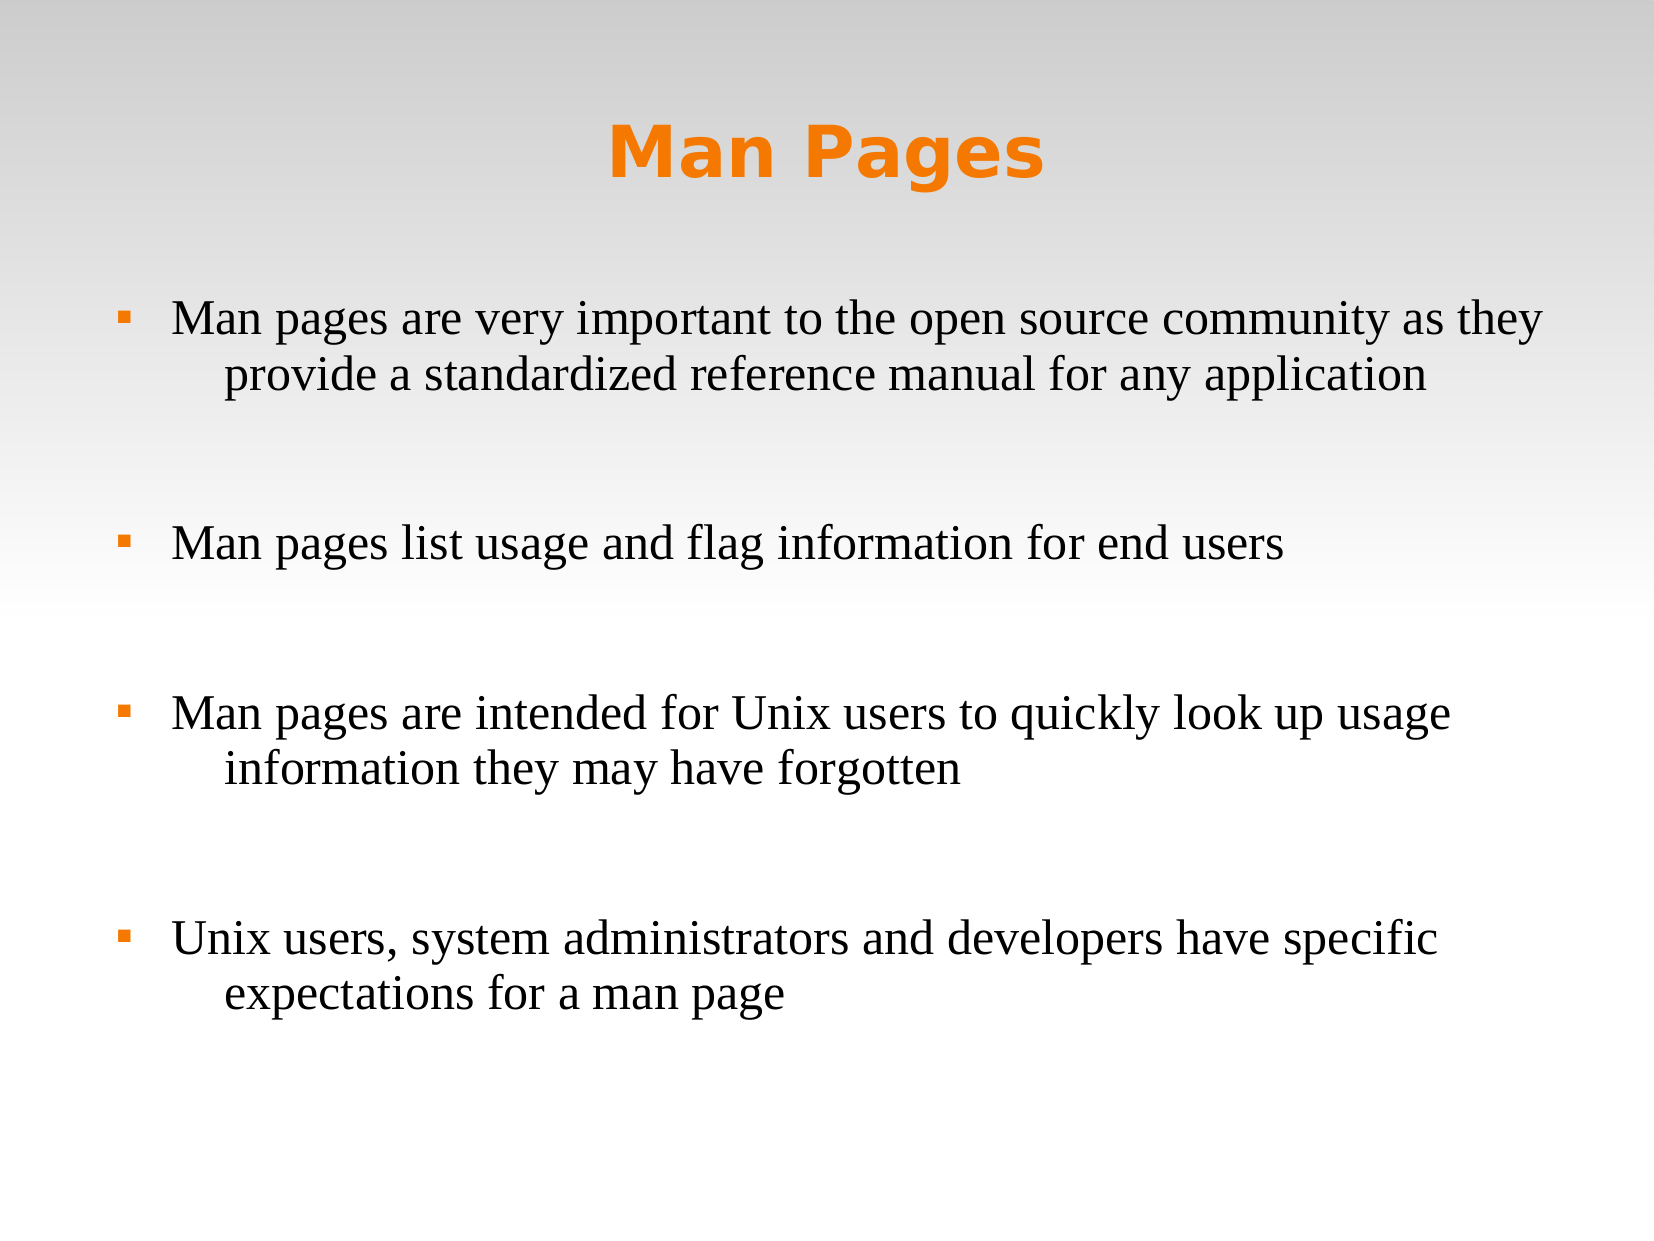

# Man Pages
Man pages are very important to the open source community as they provide a standardized reference manual for any application
Man pages list usage and flag information for end users
Man pages are intended for Unix users to quickly look up usage information they may have forgotten
Unix users, system administrators and developers have specific expectations for a man page